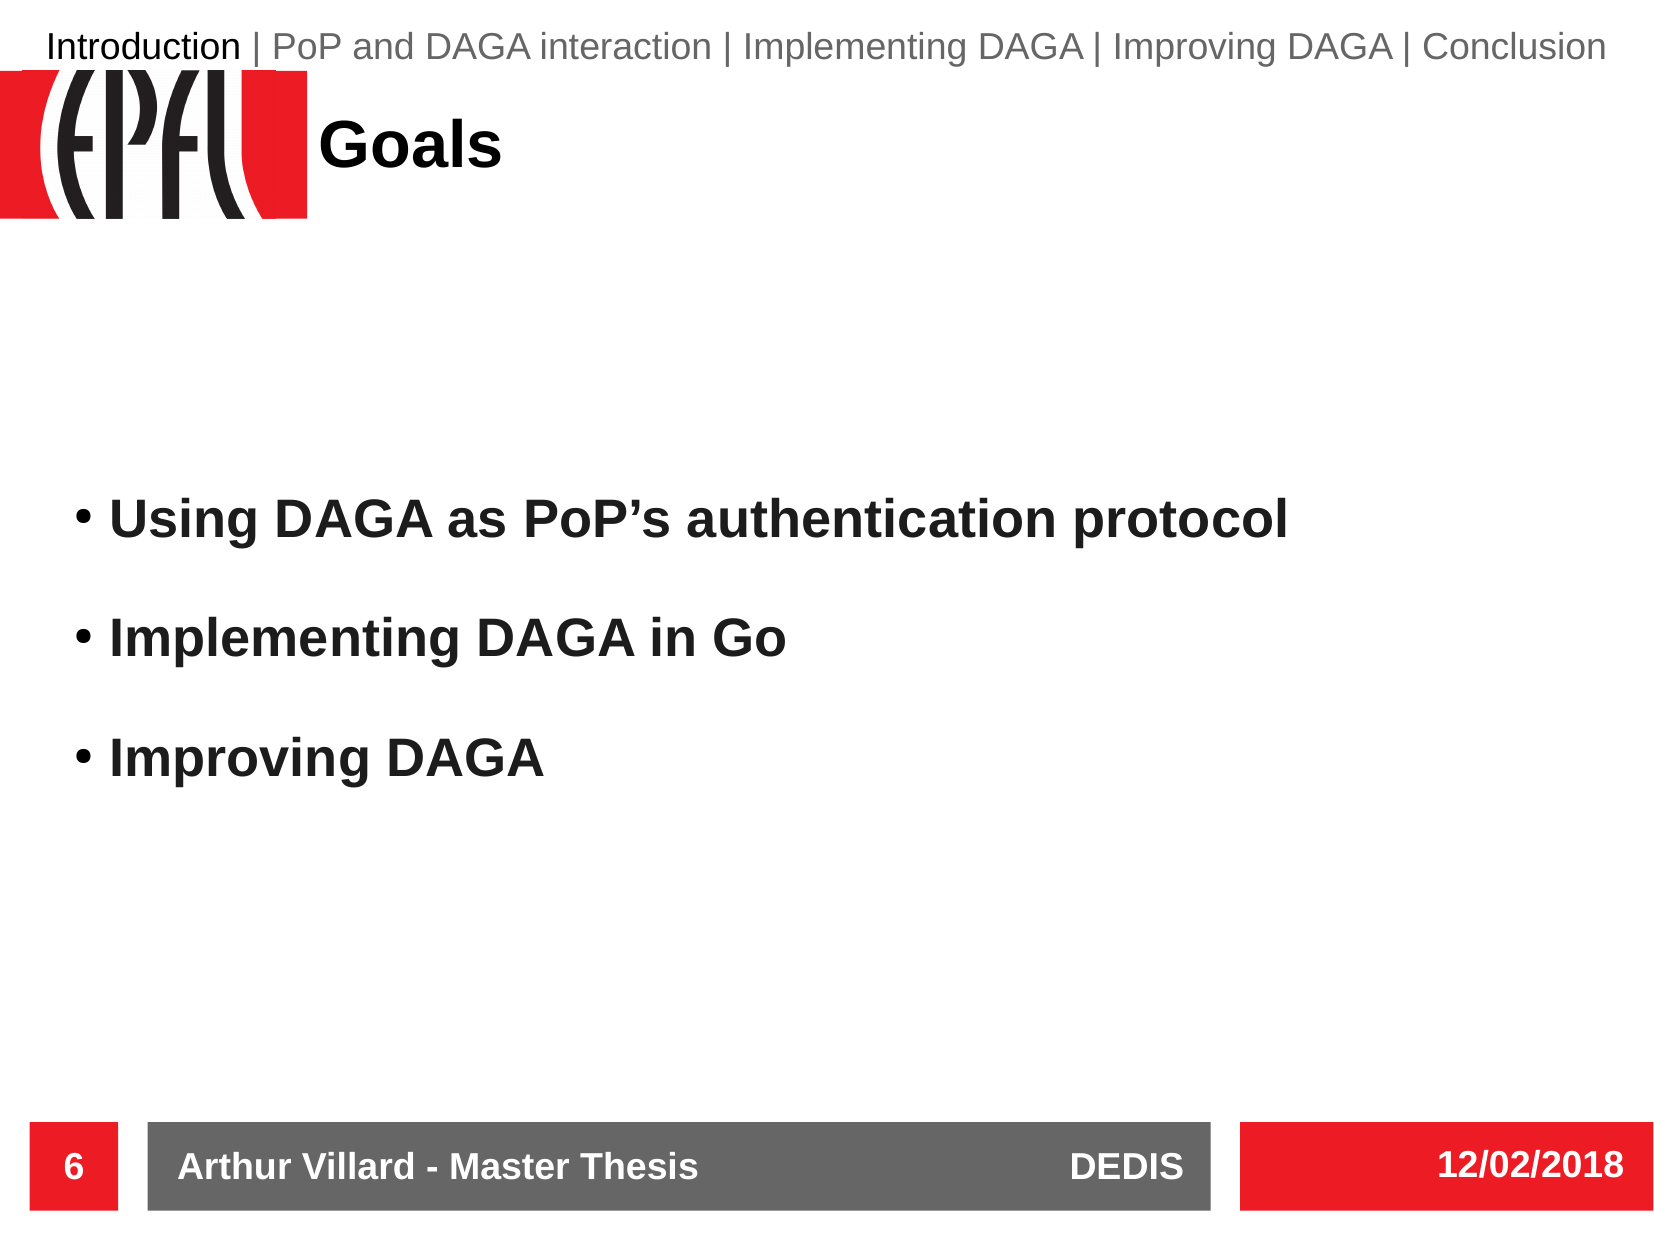

Introduction | PoP and DAGA interaction | Implementing DAGA | Improving DAGA | Conclusion
# Goals
Using DAGA as PoP’s authentication protocol
Implementing DAGA in Go
Improving DAGA
6
Arthur Villard - Master Thesis
12/02/2018